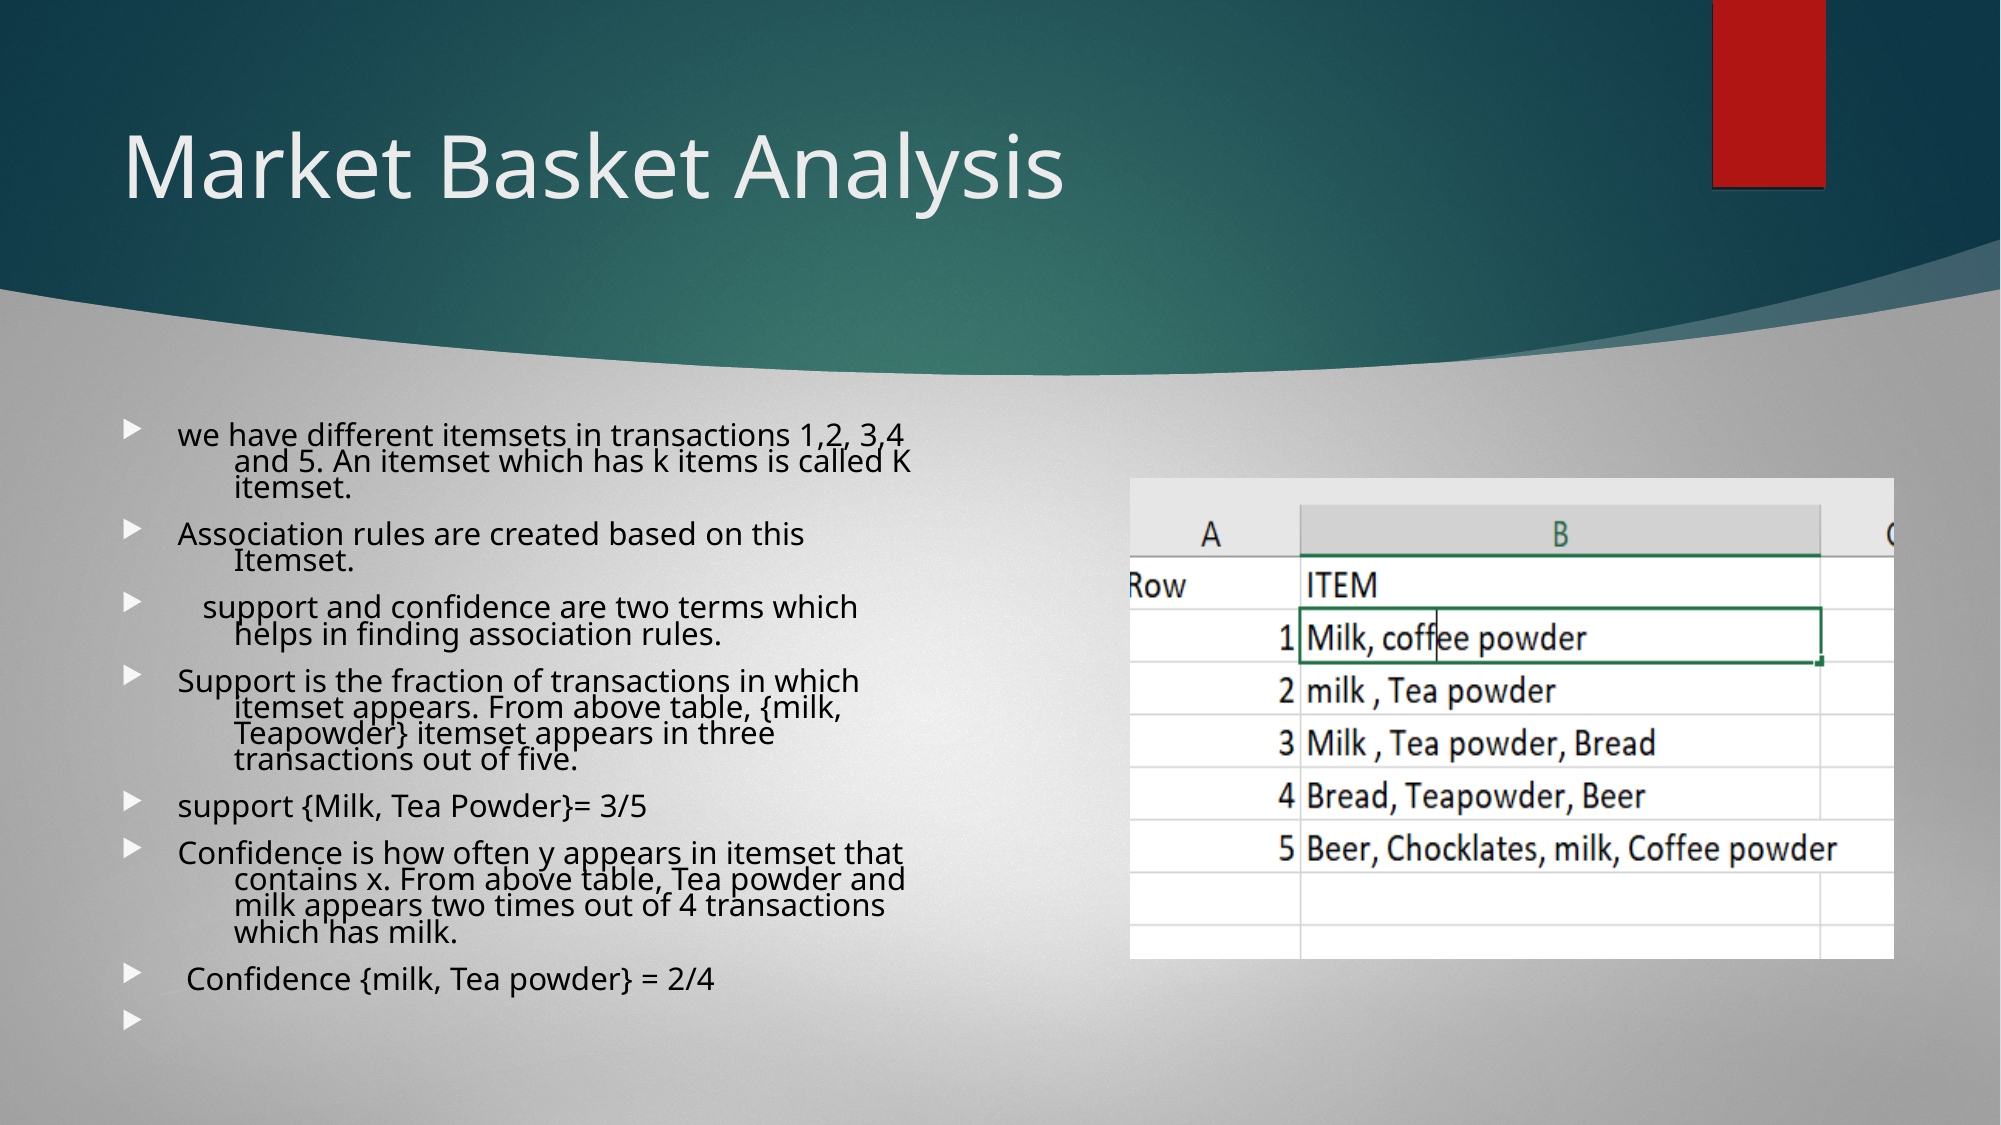

# Market Basket Analysis
we have different itemsets in transactions 1,2, 3,4 and 5. An itemset which has k items is called K itemset.
Association rules are created based on this Itemset.
 support and confidence are two terms which helps in finding association rules.
Support is the fraction of transactions in which itemset appears. From above table, {milk, Teapowder} itemset appears in three transactions out of five.
support {Milk, Tea Powder}= 3/5
Confidence is how often y appears in itemset that contains x. From above table, Tea powder and milk appears two times out of 4 transactions which has milk.
 Confidence {milk, Tea powder} = 2/4